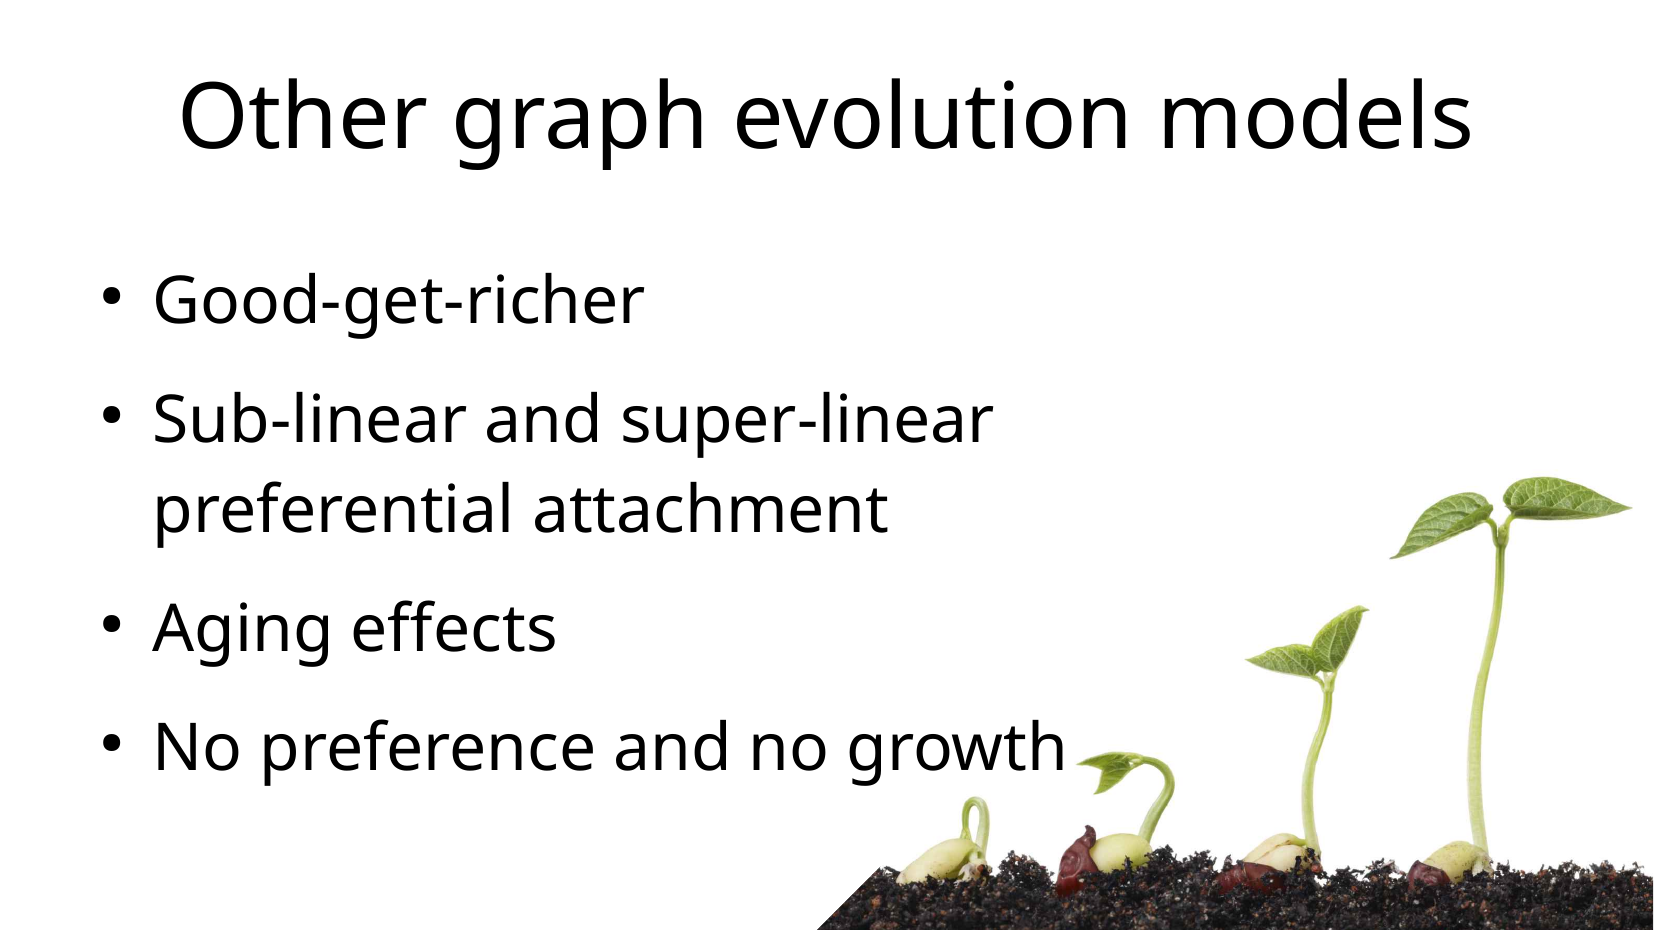

# Other graph evolution models
Good-get-richer
Sub-linear and super-linear
preferential attachment
Aging effects
No preference and no growth
2